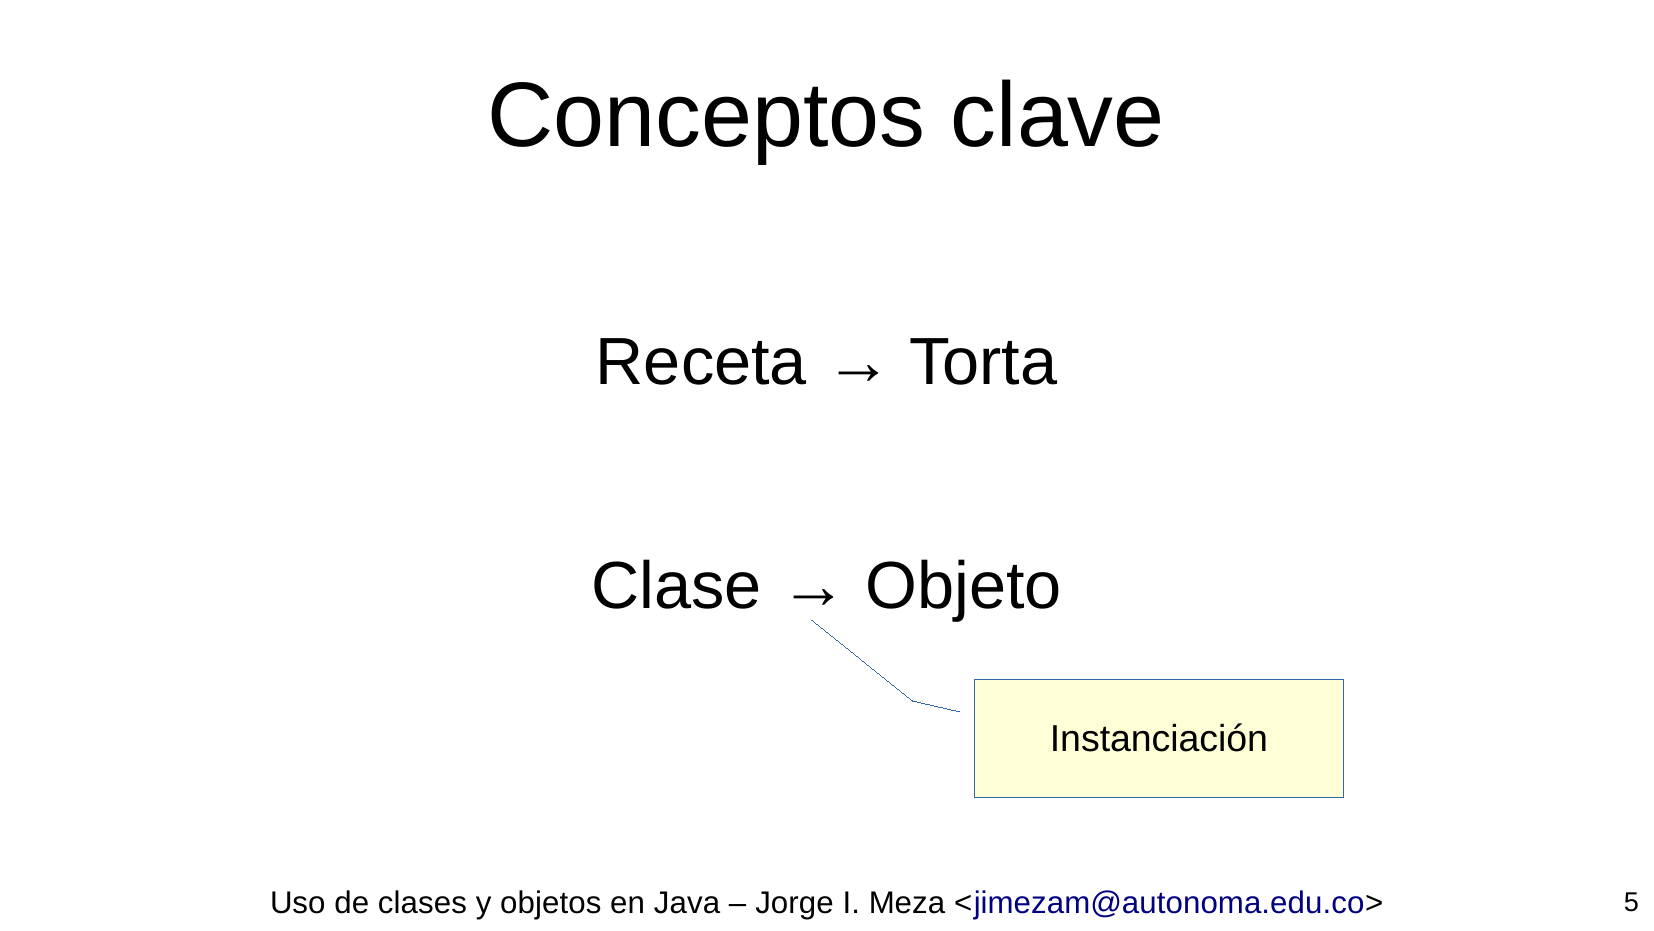

# Conceptos clave
Receta → Torta
Clase → Objeto
Instanciación